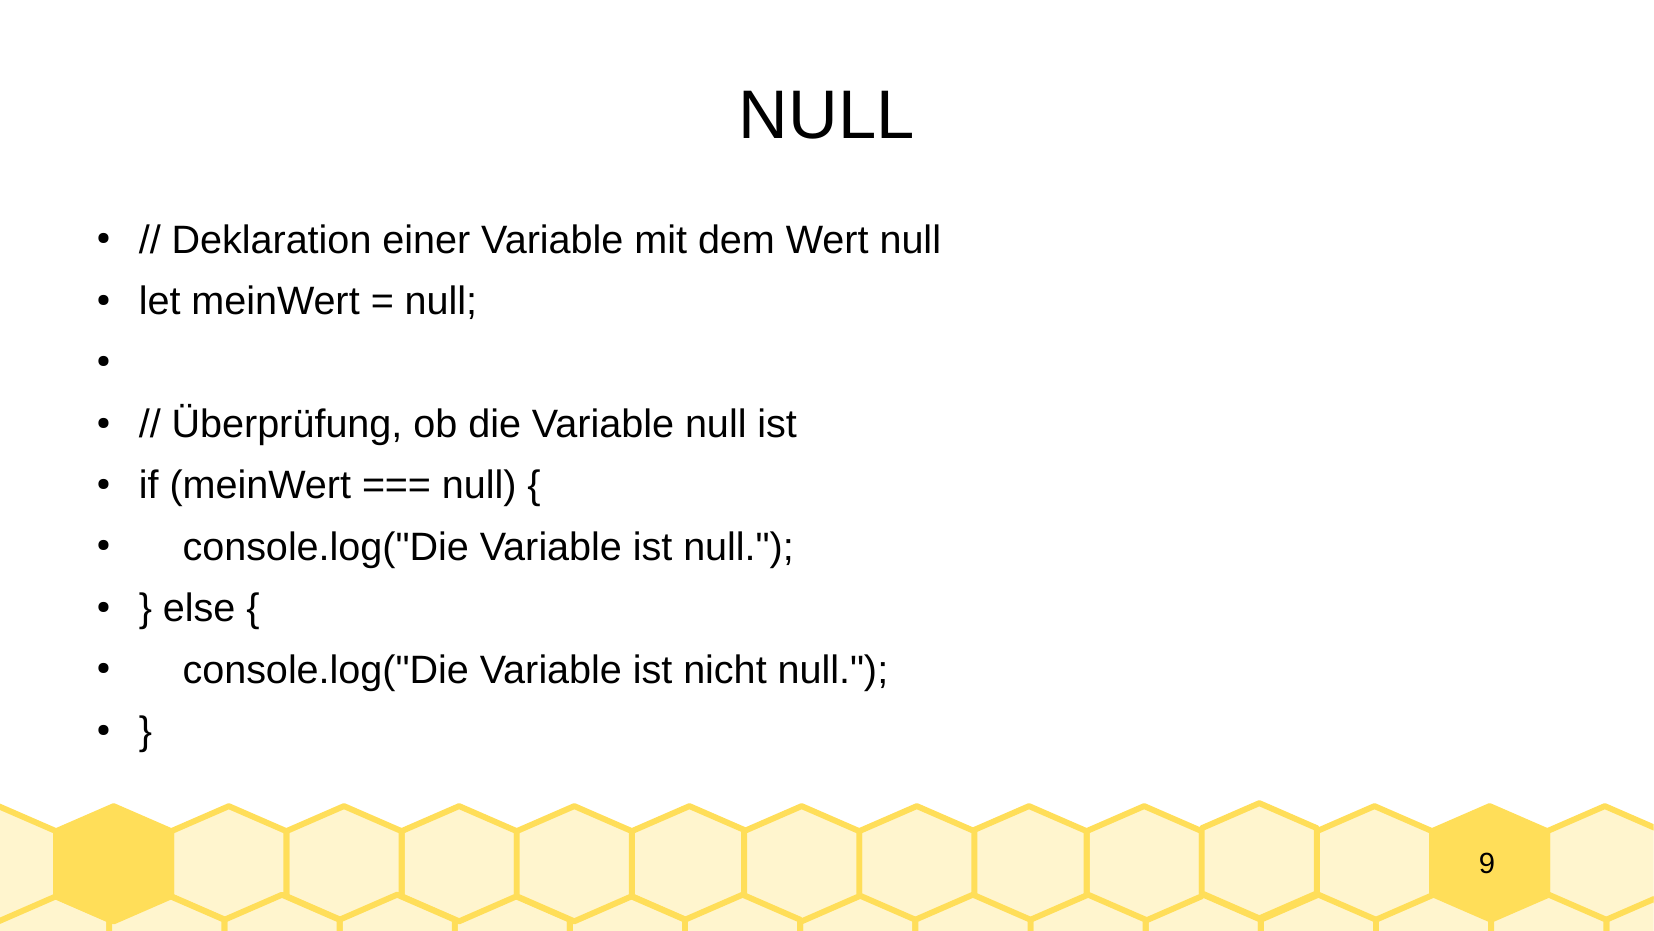

# NULL
// Deklaration einer Variable mit dem Wert null
let meinWert = null;
// Überprüfung, ob die Variable null ist
if (meinWert === null) {
 console.log("Die Variable ist null.");
} else {
 console.log("Die Variable ist nicht null.");
}